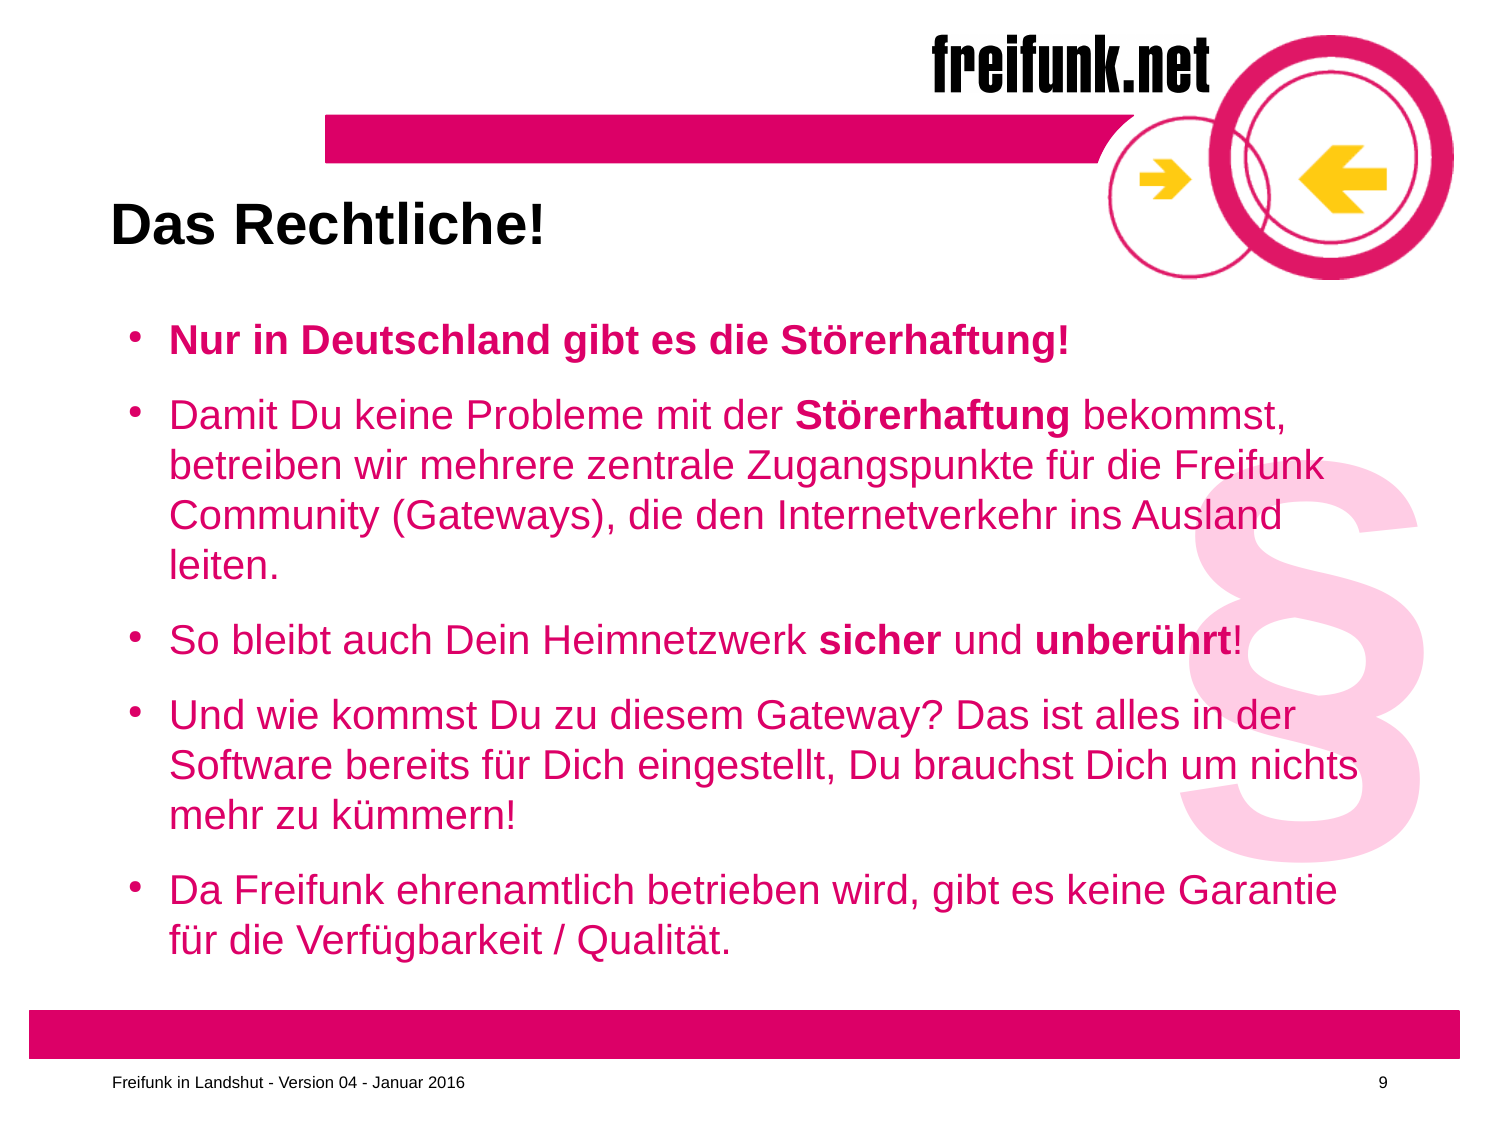

# Das Rechtliche!
§
Nur in Deutschland gibt es die Störerhaftung!
Damit Du keine Probleme mit der Störerhaftung bekommst, betreiben wir mehrere zentrale Zugangspunkte für die Freifunk Community (Gateways), die den Internetverkehr ins Ausland leiten.
So bleibt auch Dein Heimnetzwerk sicher und unberührt!
Und wie kommst Du zu diesem Gateway? Das ist alles in der Software bereits für Dich eingestellt, Du brauchst Dich um nichts mehr zu kümmern!
Da Freifunk ehrenamtlich betrieben wird, gibt es keine Garantie für die Verfügbarkeit / Qualität.
Freifunk in Landshut - Version 04 - Januar 2016